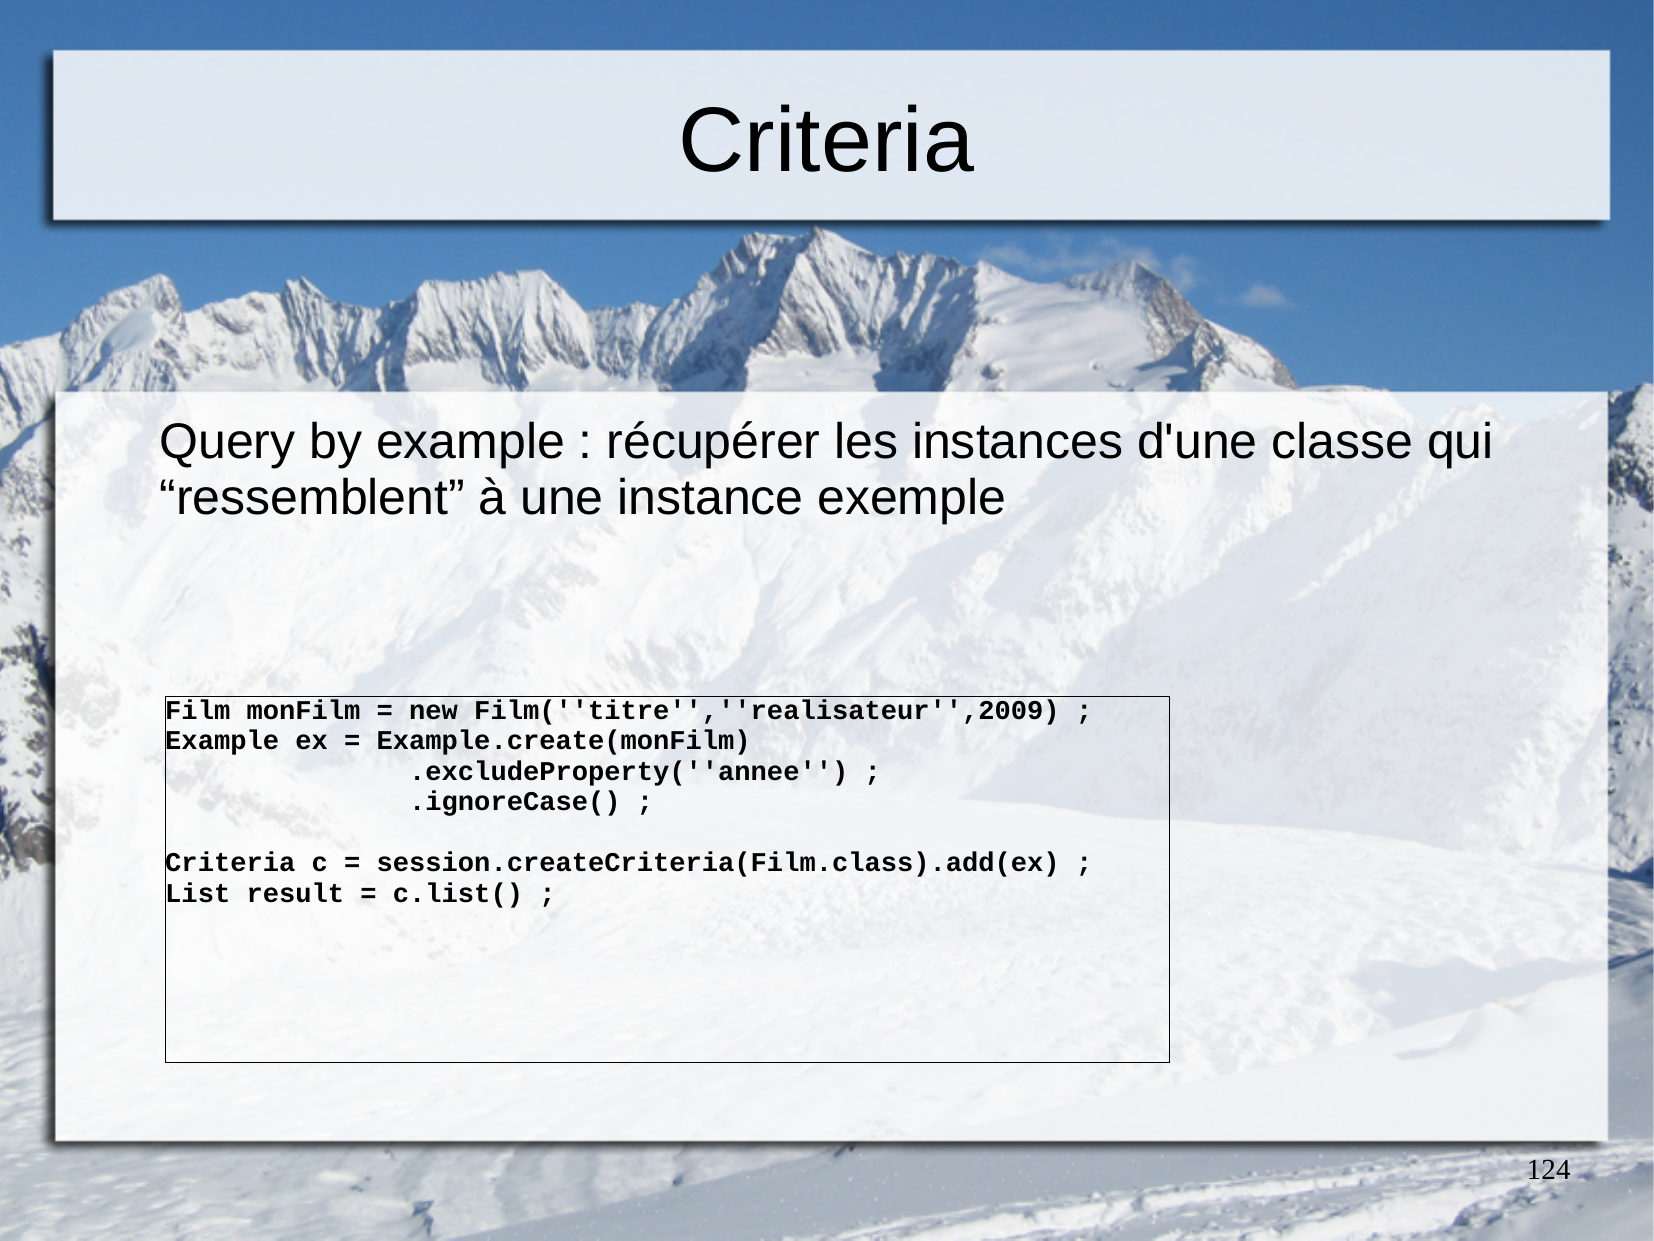

# Criteria
Query by example : récupérer les instances d'une classe qui “ressemblent” à une instance exemple
Film monFilm = new Film(''titre'',''realisateur'',2009) ;
Example ex = Example.create(monFilm)
 .excludeProperty(''annee'') ;
 .ignoreCase() ;
Criteria c = session.createCriteria(Film.class).add(ex) ;
List result = c.list() ;
124